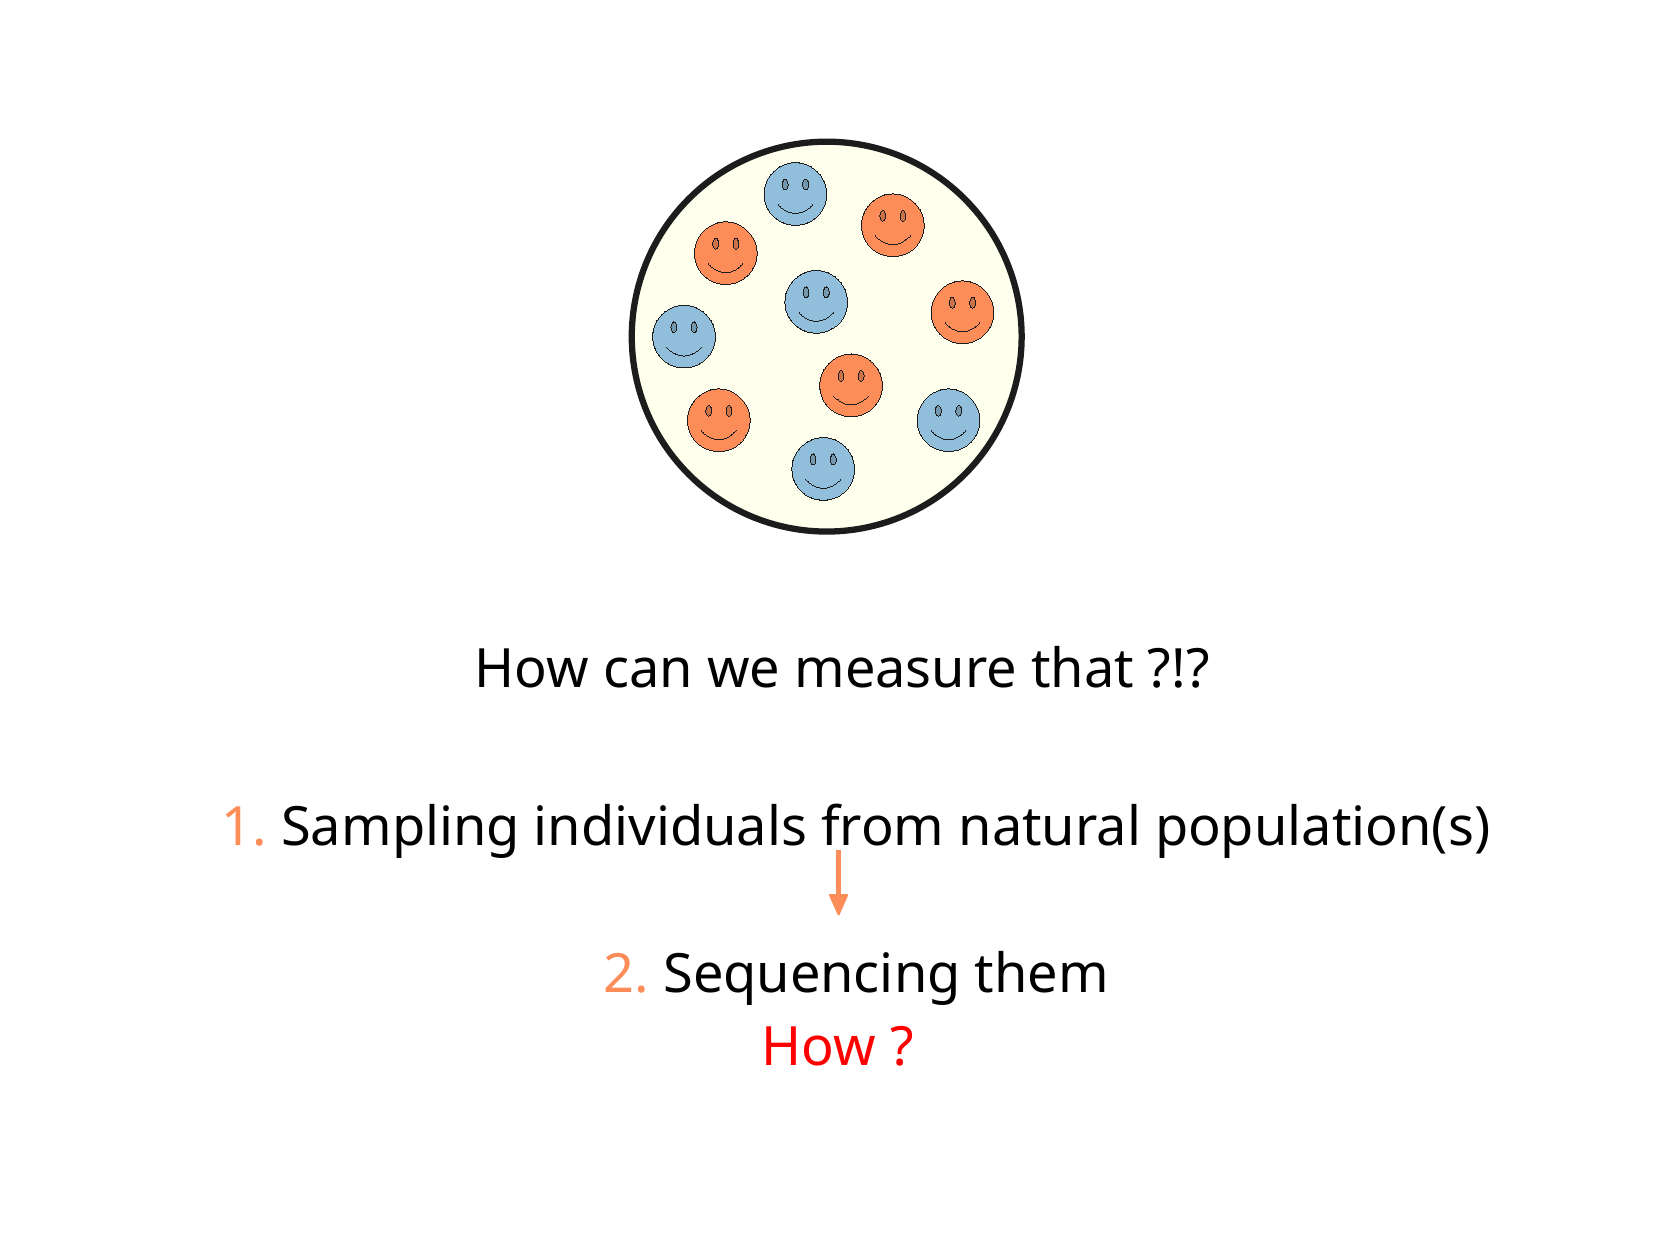

How can we measure that ?!?
1. Sampling individuals from natural population(s)
2. Sequencing them
How ?